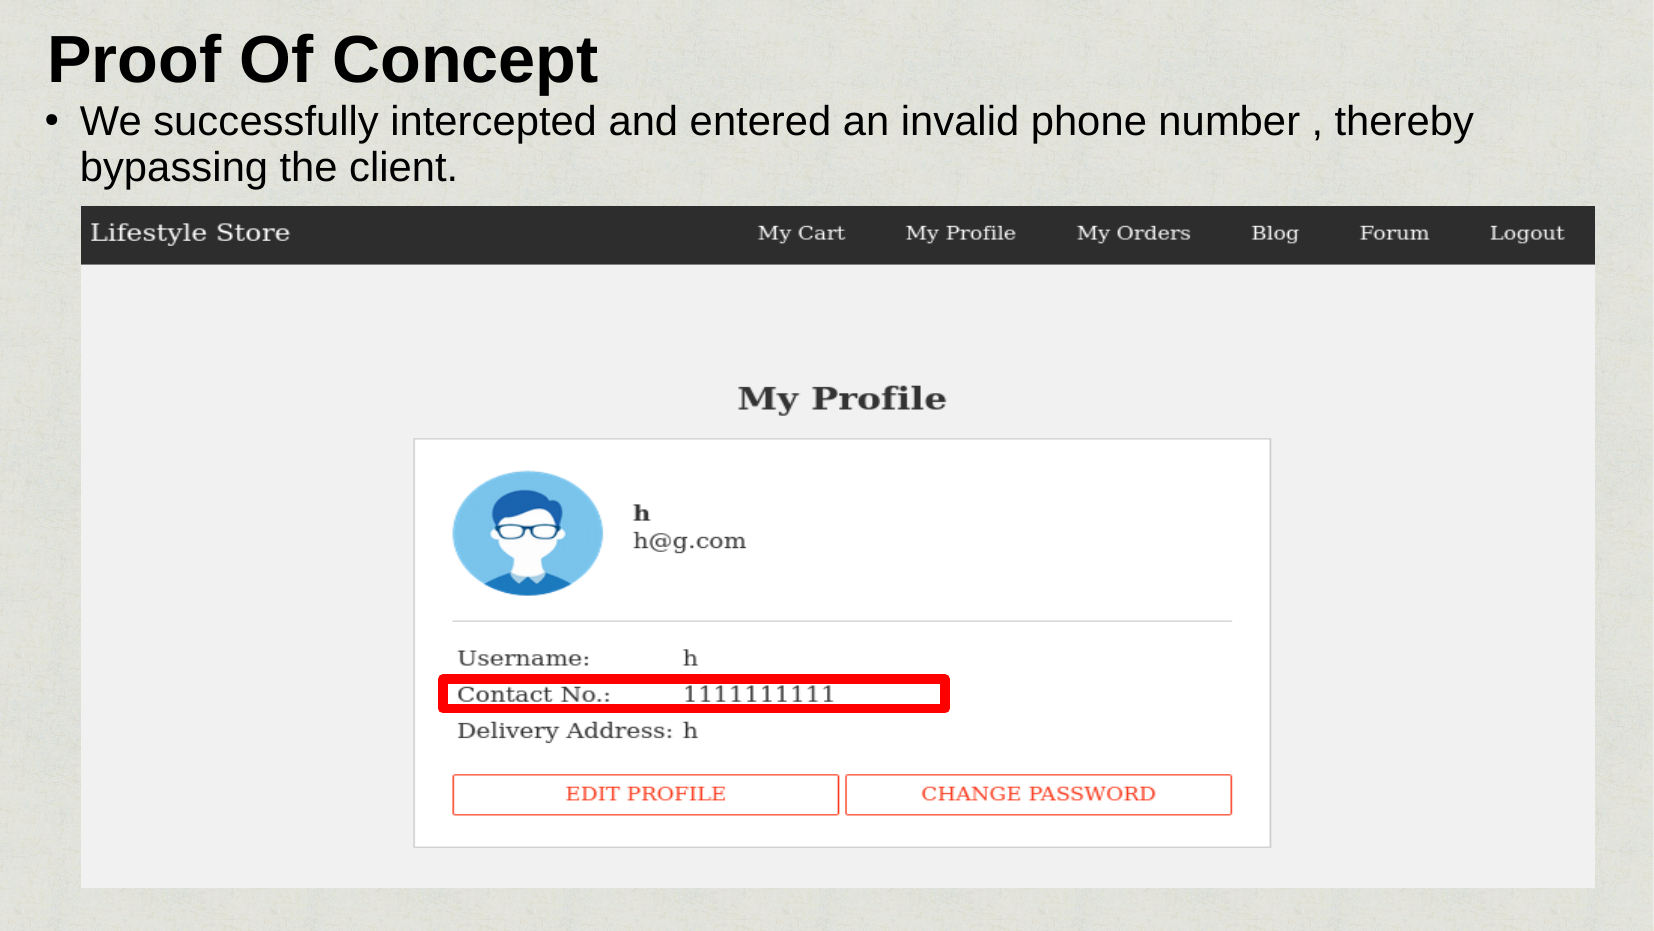

# Proof Of Concept
We successfully intercepted and entered an invalid phone number , thereby bypassing the client.